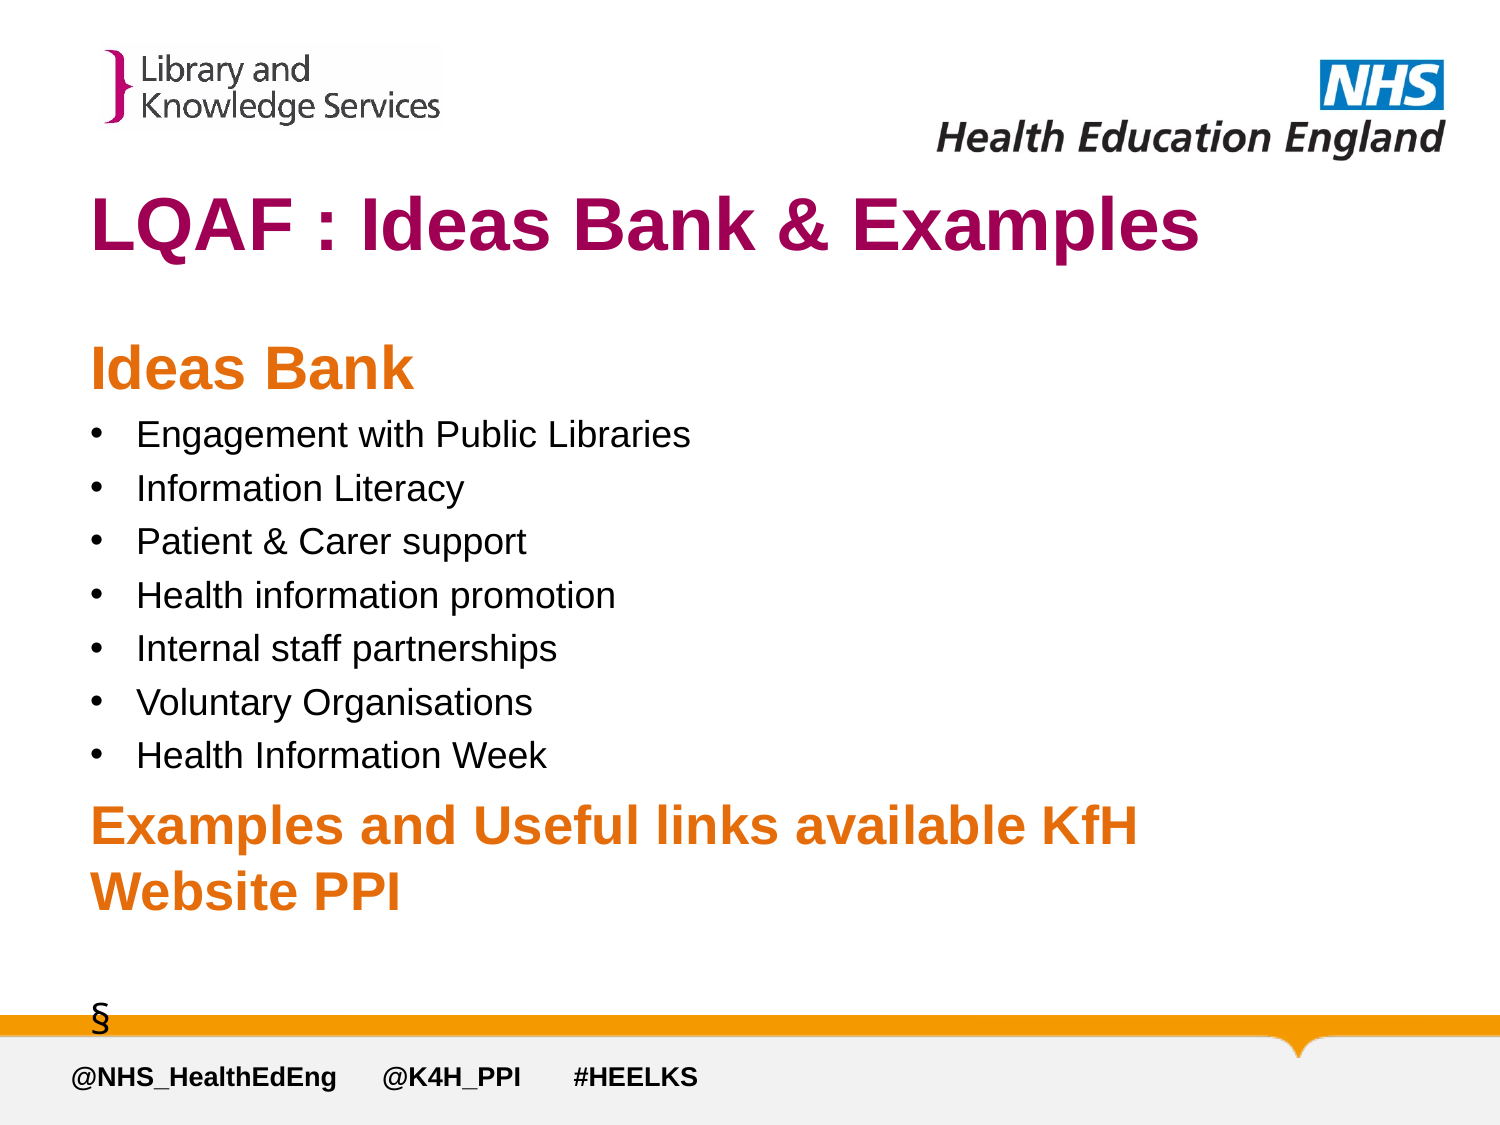

# LQAF : Ideas Bank & Examples
Ideas Bank
Engagement with Public Libraries
Information Literacy
Patient & Carer support
Health information promotion
Internal staff partnerships
Voluntary Organisations
Health Information Week
Examples and Useful links available KfH Website PPI
@NHS_HealthEdEng @K4H_PPI #HEELKS